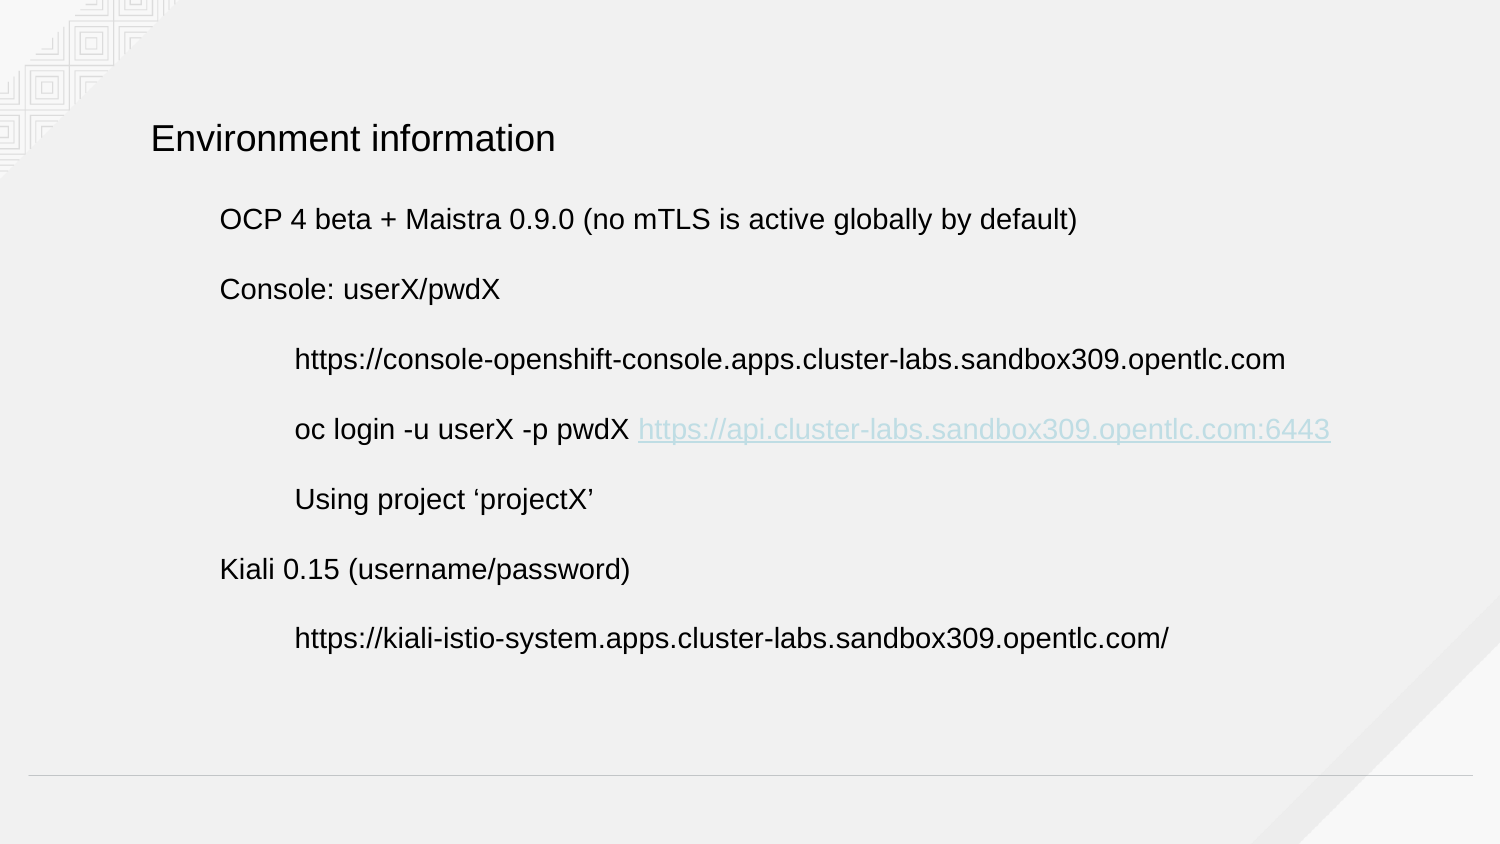

# Environment information
OCP 4 beta + Maistra 0.9.0 (no mTLS is active globally by default)
Console: userX/pwdX
https://console-openshift-console.apps.cluster-labs.sandbox309.opentlc.com
	oc login -u userX -p pwdX https://api.cluster-labs.sandbox309.opentlc.com:6443
	Using project ‘projectX’
Kiali 0.15 (username/password)
	https://kiali-istio-system.apps.cluster-labs.sandbox309.opentlc.com/